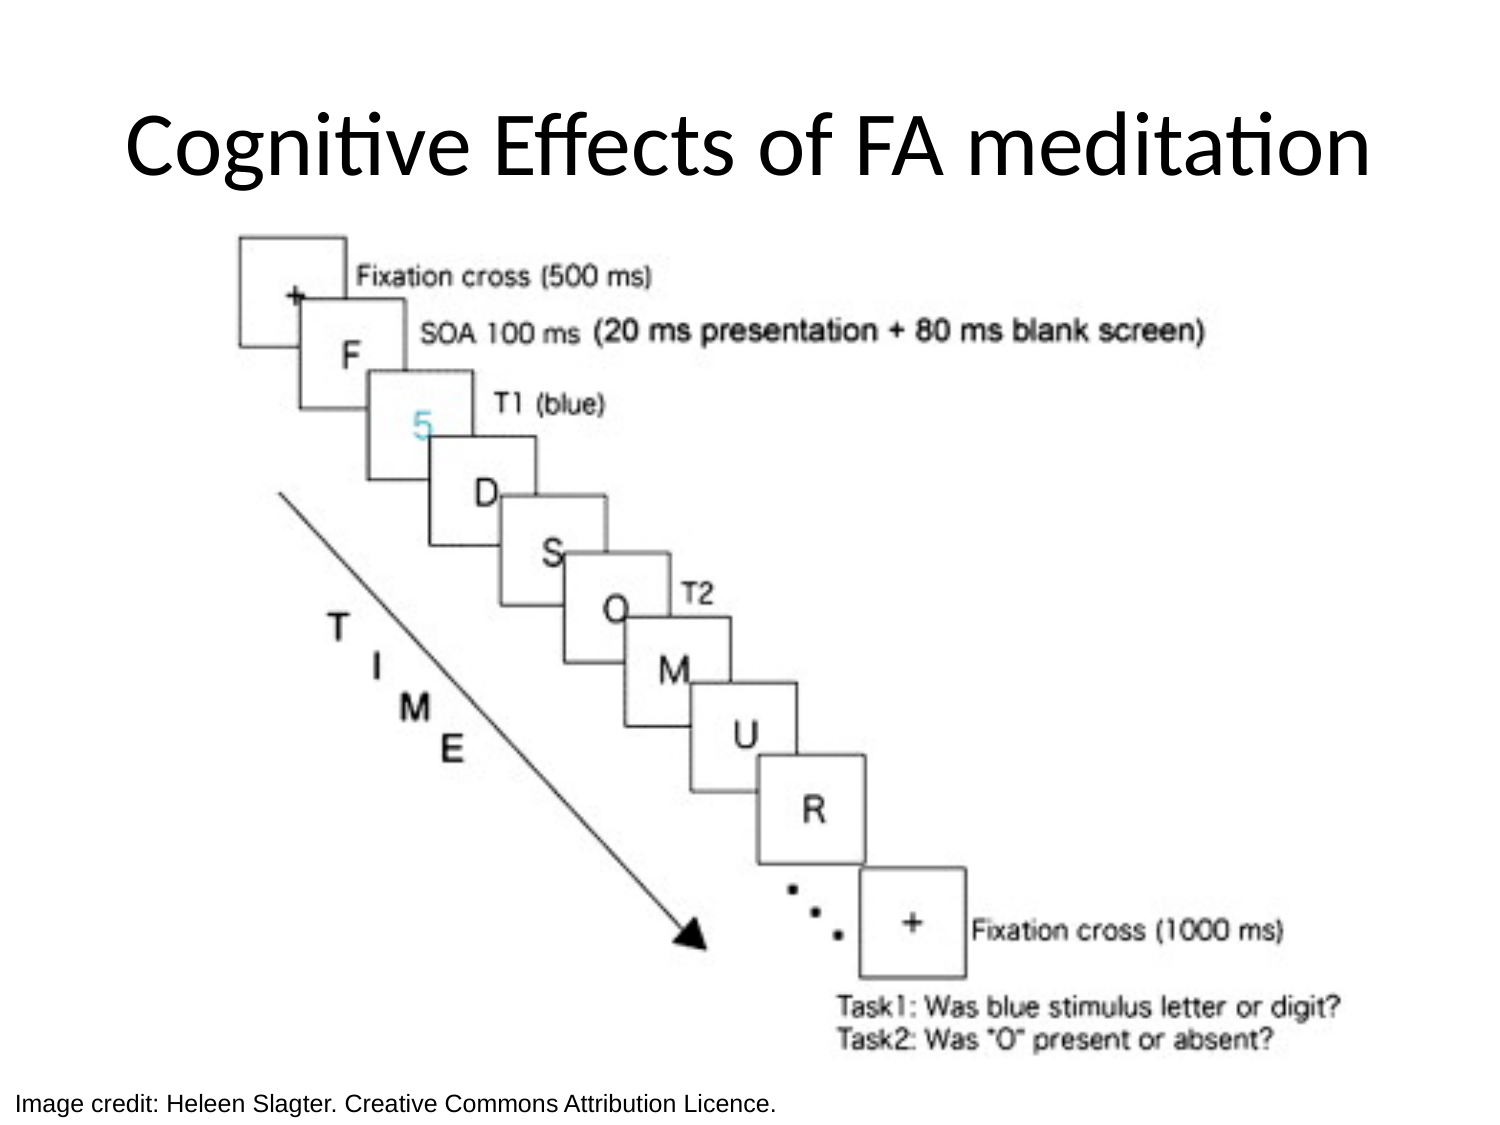

# Cognitive Effects of FA meditation
Image credit: Heleen Slagter. Creative Commons Attribution Licence.